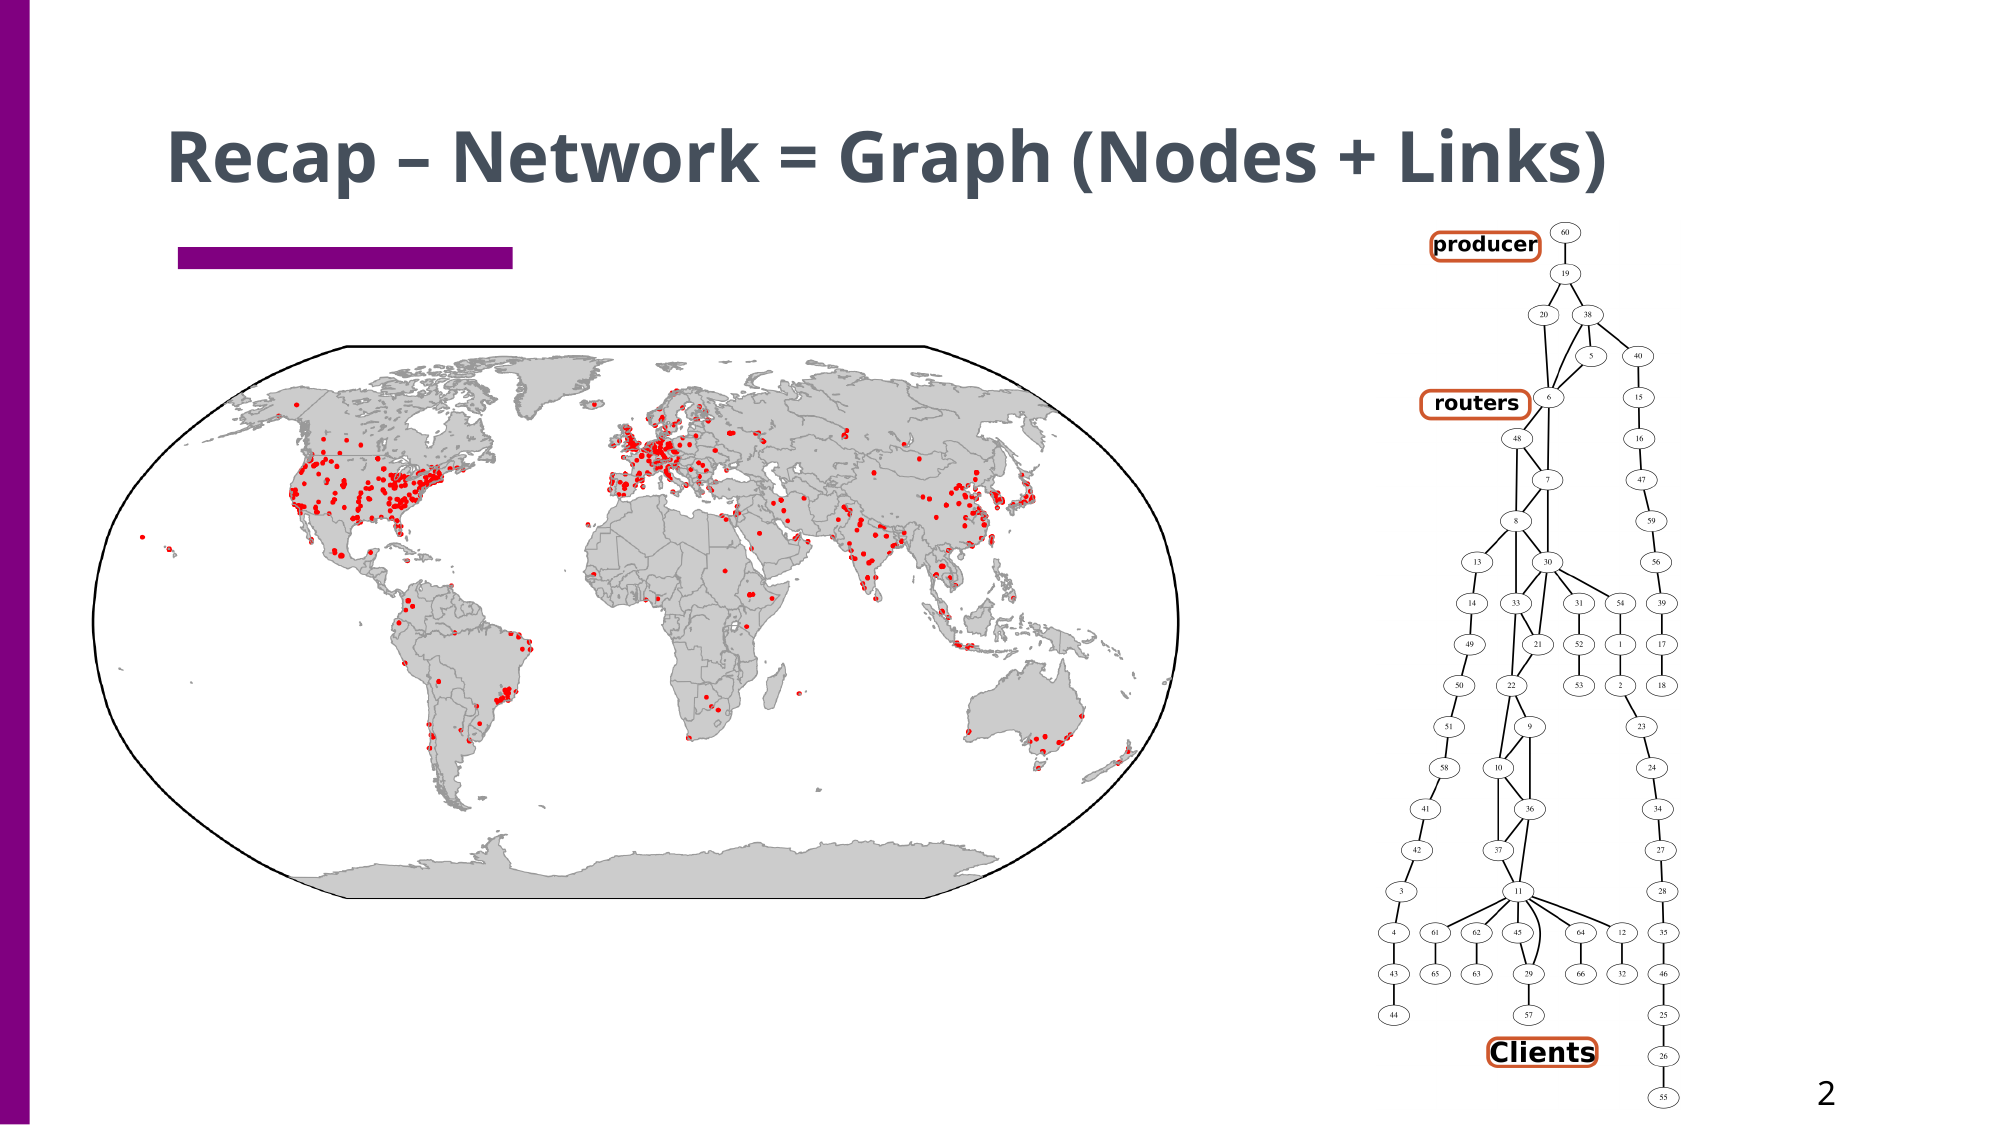

Recap – Network = Graph (Nodes + Links)